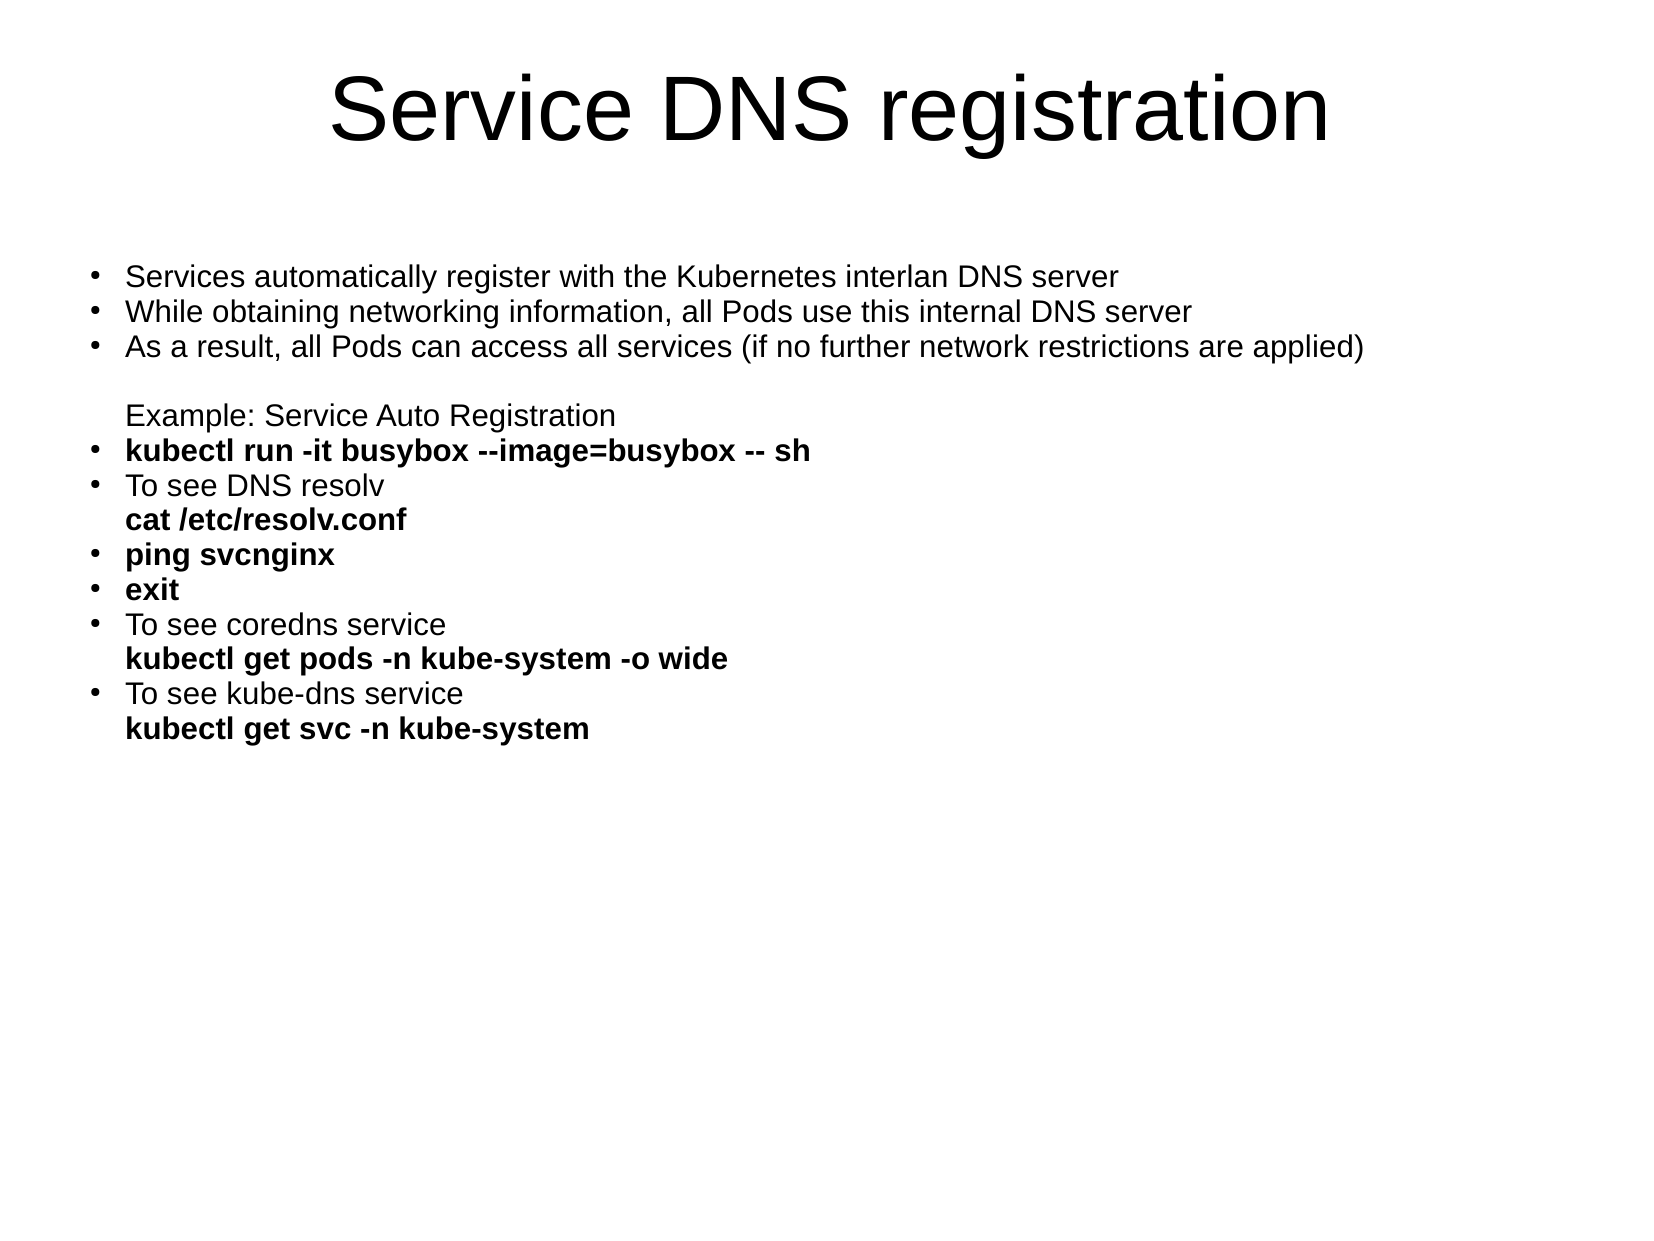

# Service DNS registration
Services automatically register with the Kubernetes interlan DNS server
While obtaining networking information, all Pods use this internal DNS server
As a result, all Pods can access all services (if no further network restrictions are applied)
Example: Service Auto Registration
kubectl run -it busybox --image=busybox -- sh
To see DNS resolv
cat /etc/resolv.conf
ping svcnginx
exit
To see coredns service
kubectl get pods -n kube-system -o wide
To see kube-dns service
kubectl get svc -n kube-system